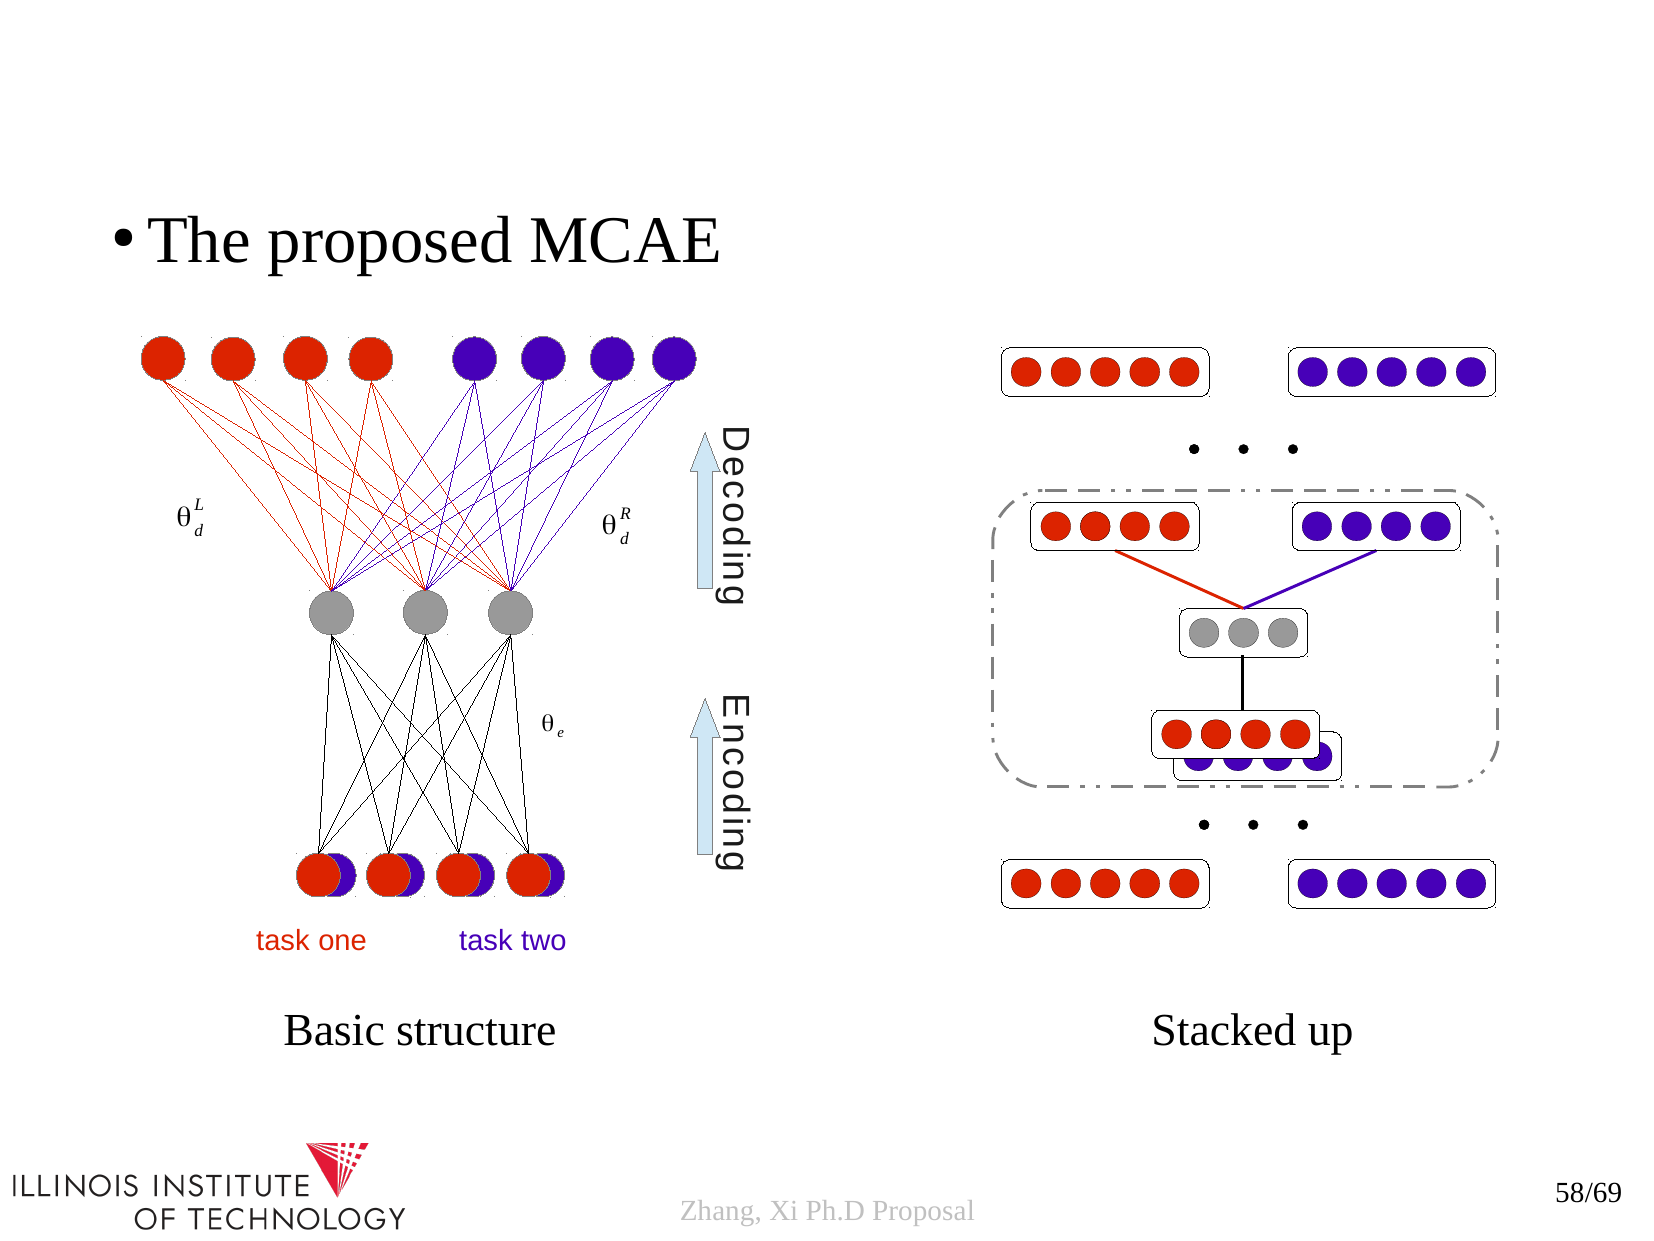

The proposed MCAE
D
e
c
o
L
θ
R
θ
d
d
d
i
n
g
E
θ
n
e
c
o
d
i
n
g
task two
task one
Basic structure
Stacked up
58
Zhang, Xi Ph.D Proposal